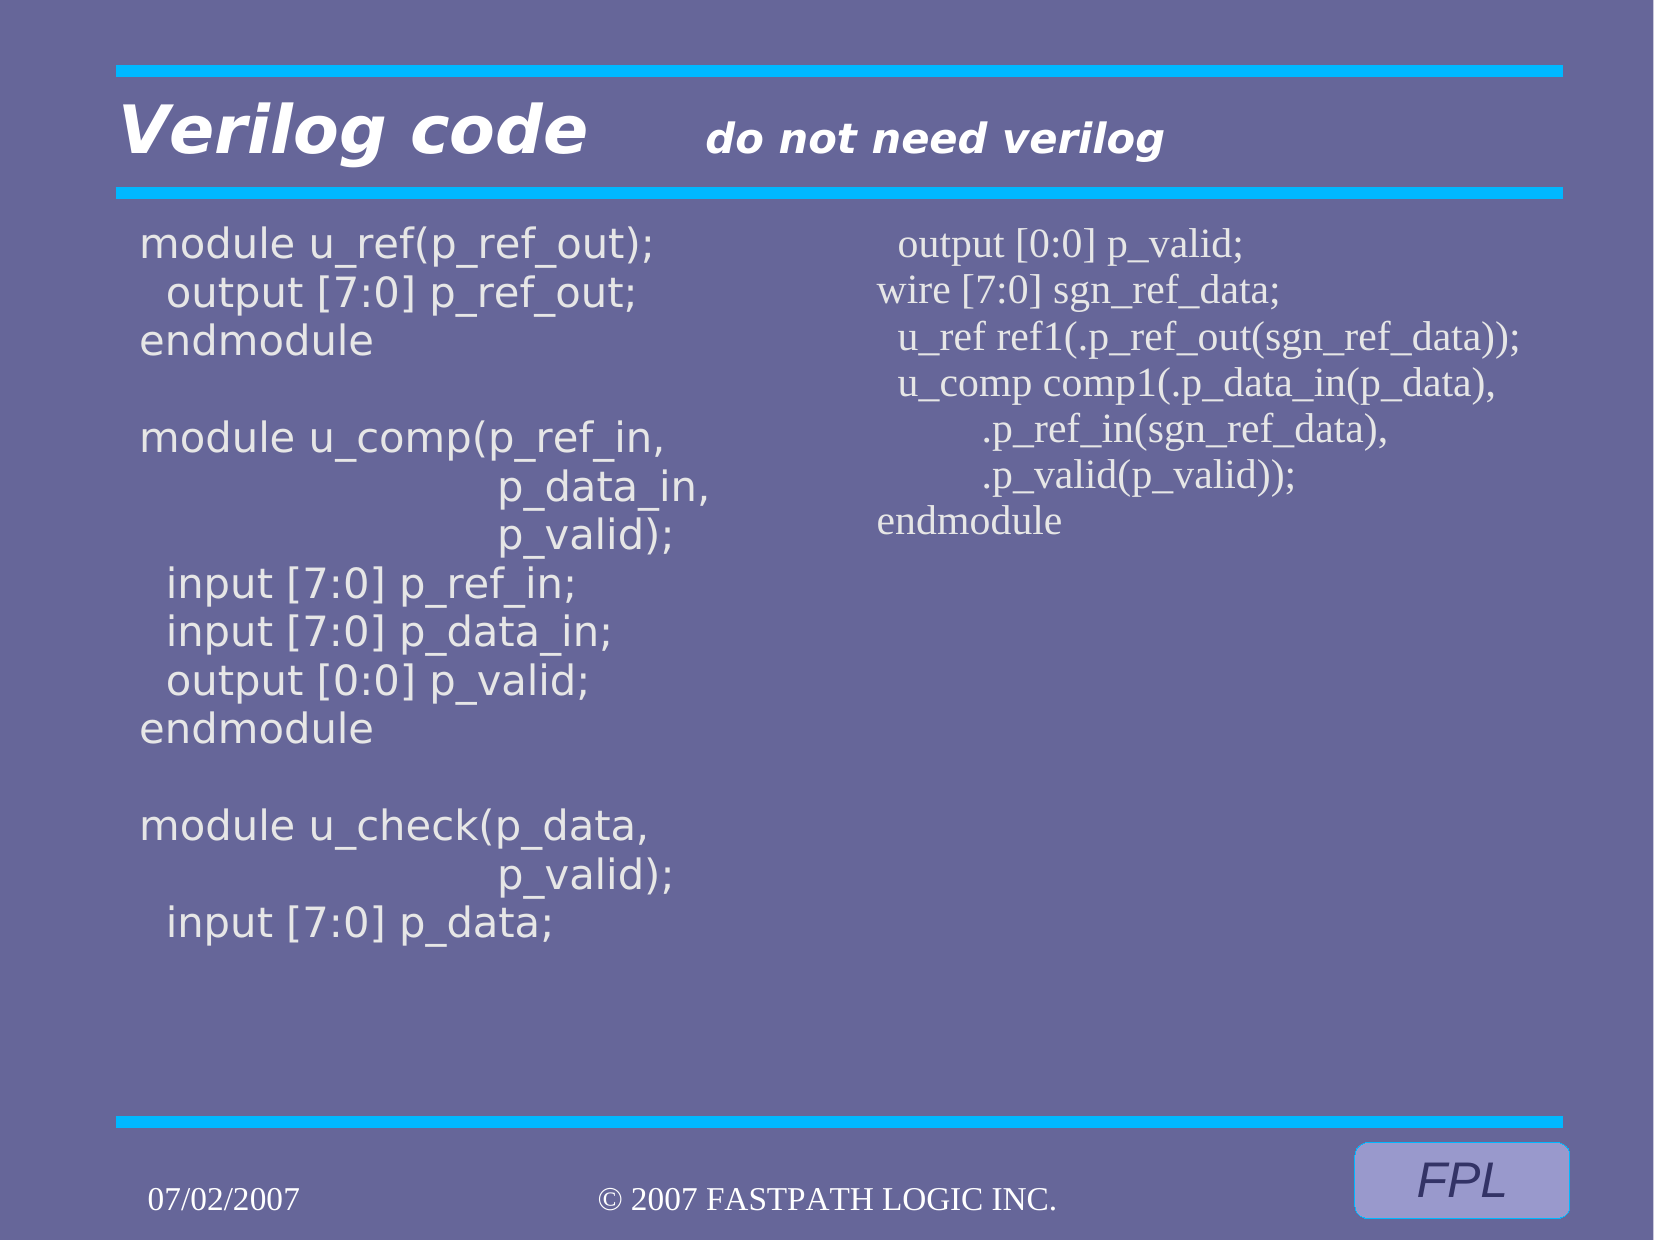

# Verilog code do not need verilog
module u_ref(p_ref_out);
 output [7:0] p_ref_out;
endmodule
module u_comp(p_ref_in,
 p_data_in,
 p_valid);
 input [7:0] p_ref_in;
 input [7:0] p_data_in;
 output [0:0] p_valid;
endmodule
module u_check(p_data,
 p_valid);
 input [7:0] p_data;
 output [0:0] p_valid;
wire [7:0] sgn_ref_data;
 u_ref ref1(.p_ref_out(sgn_ref_data));
 u_comp comp1(.p_data_in(p_data),
 .p_ref_in(sgn_ref_data),
 .p_valid(p_valid));
endmodule
07/02/2007
© 2007 FASTPATH LOGIC INC.